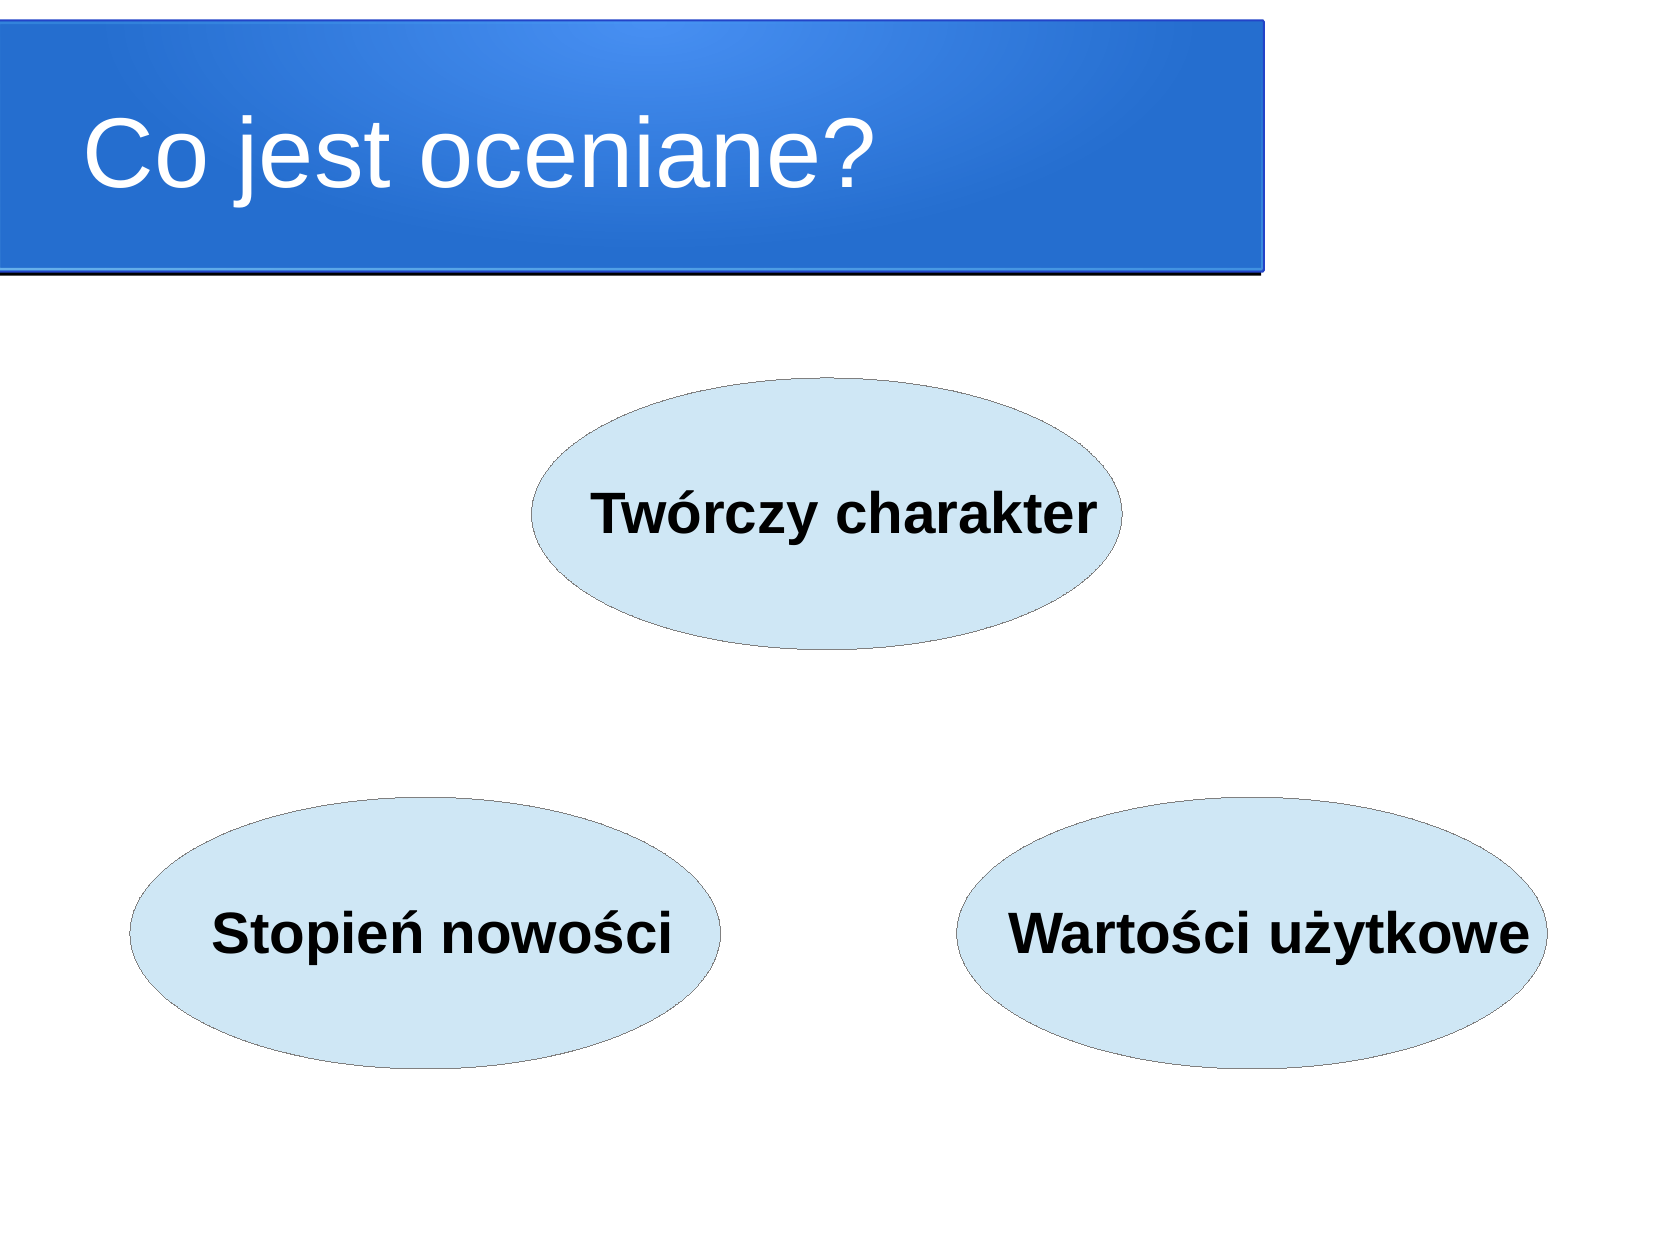

# Co jest oceniane?
Twórczy charakter
Stopień nowości
Wartości użytkowe